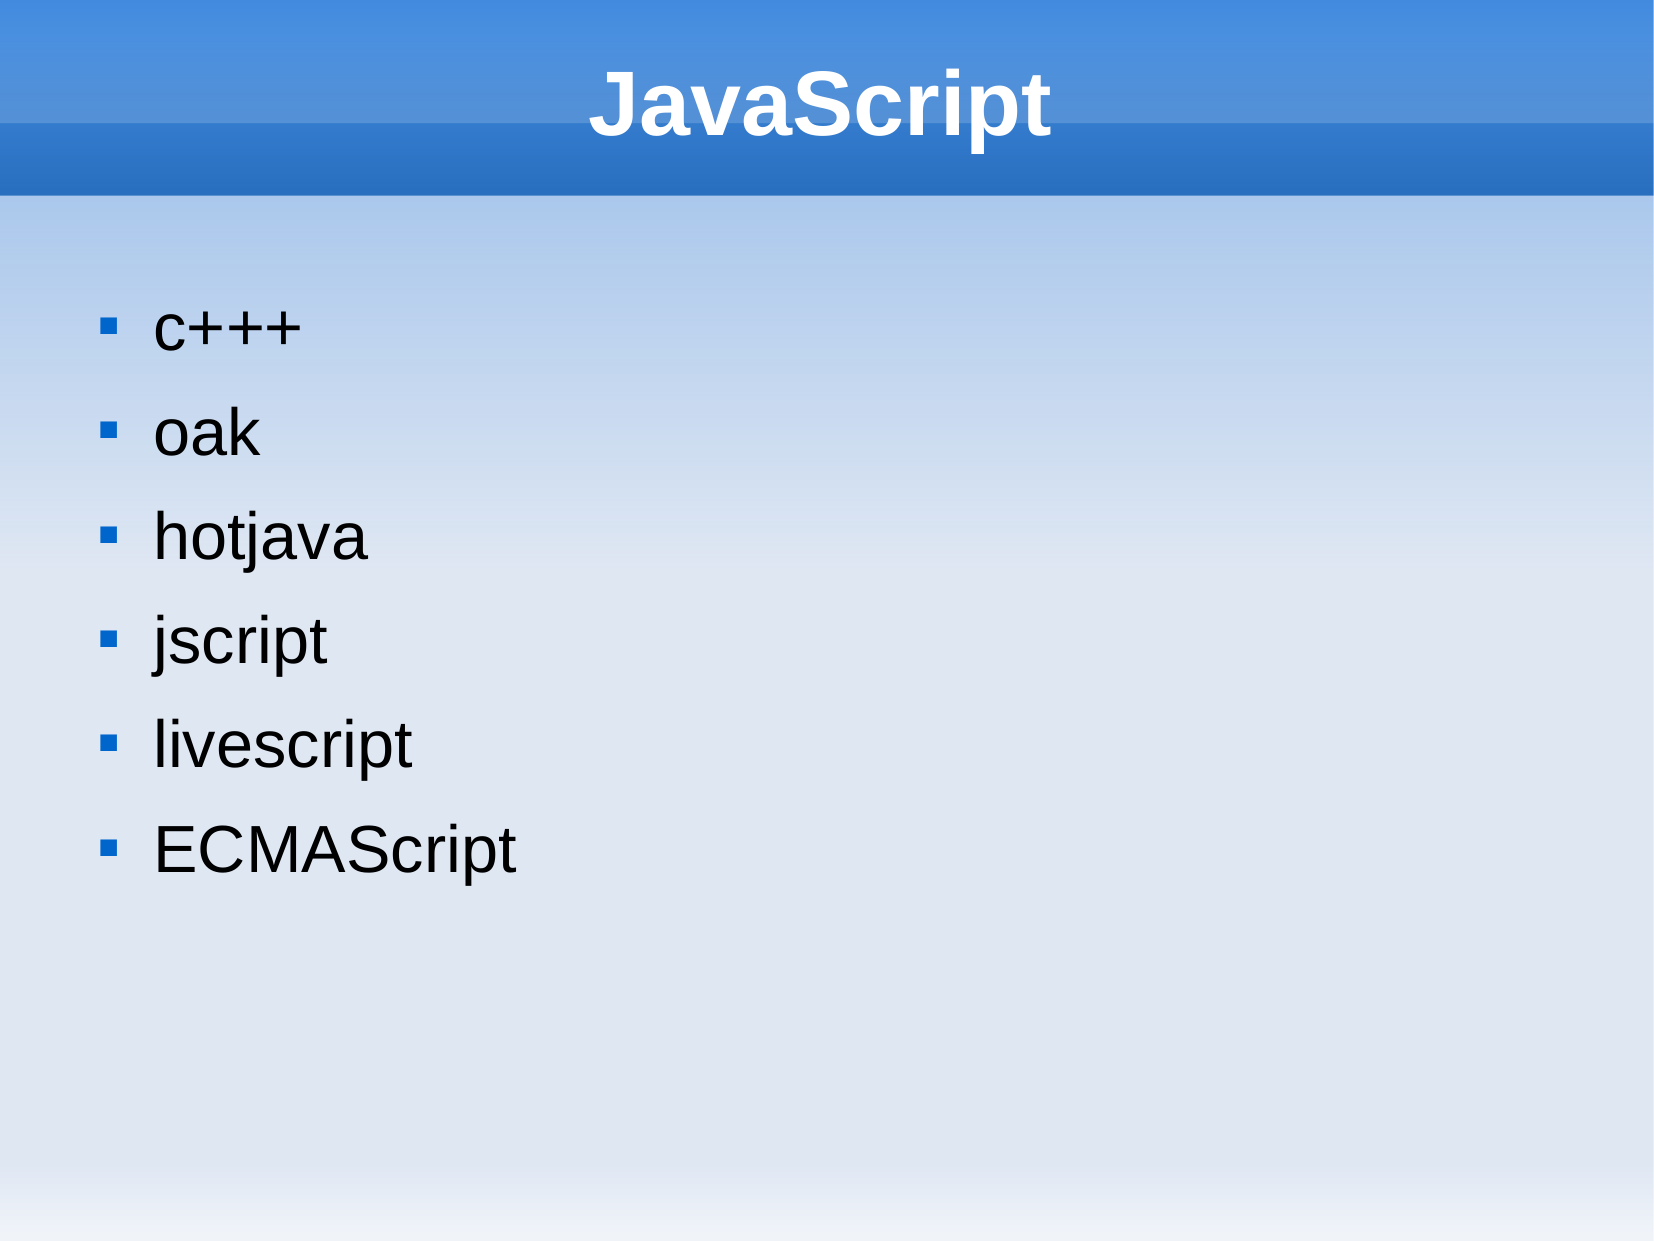

# JavaScript
c+++
oak
hotjava
jscript
livescript
ECMAScript